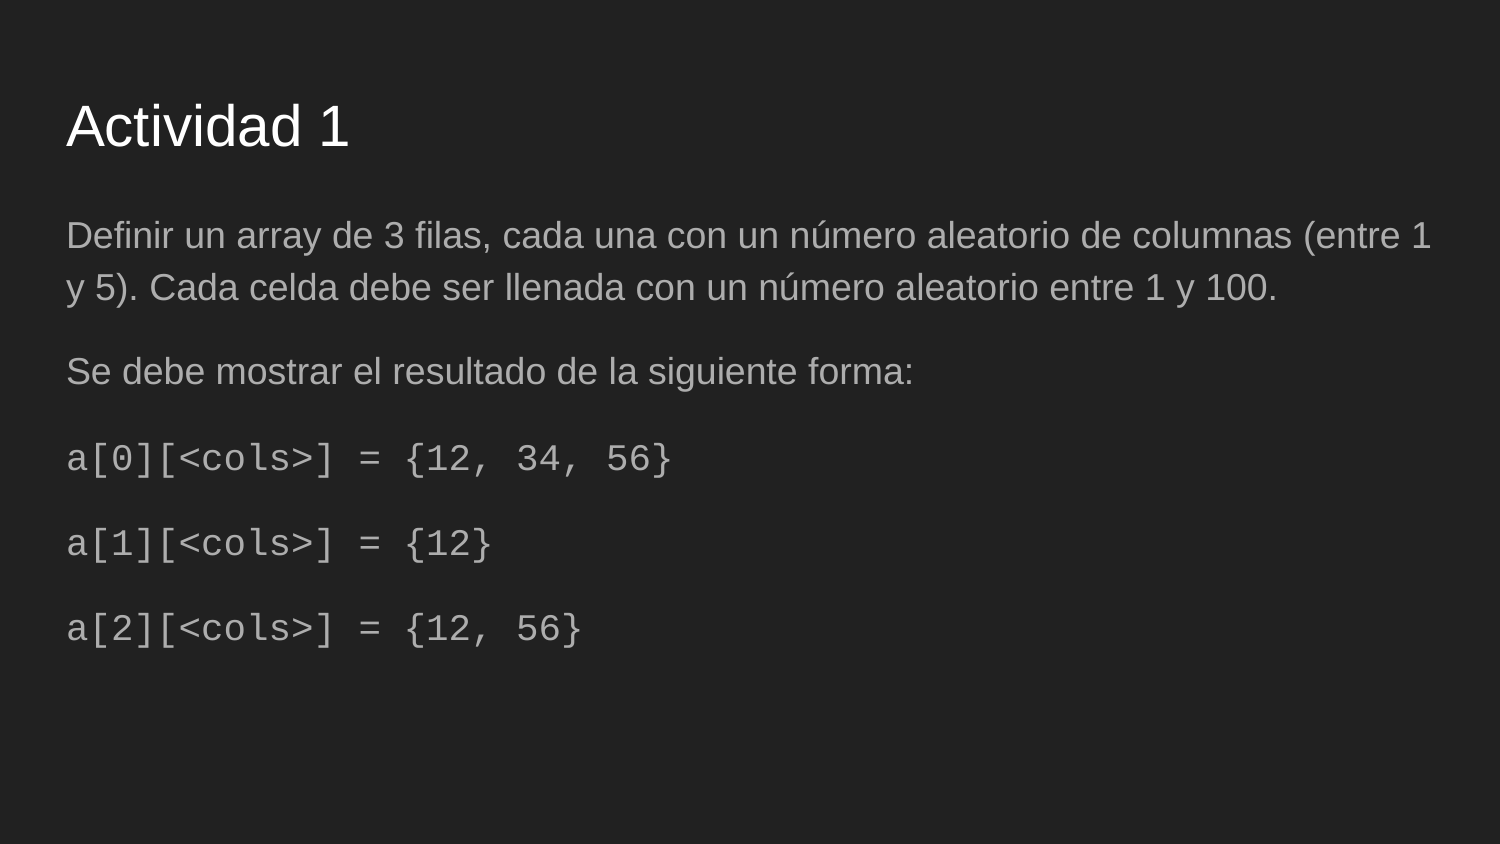

# Actividad 1
Definir un array de 3 filas, cada una con un número aleatorio de columnas (entre 1 y 5). Cada celda debe ser llenada con un número aleatorio entre 1 y 100.
Se debe mostrar el resultado de la siguiente forma:
a[0][<cols>] = {12, 34, 56}
a[1][<cols>] = {12}
a[2][<cols>] = {12, 56}